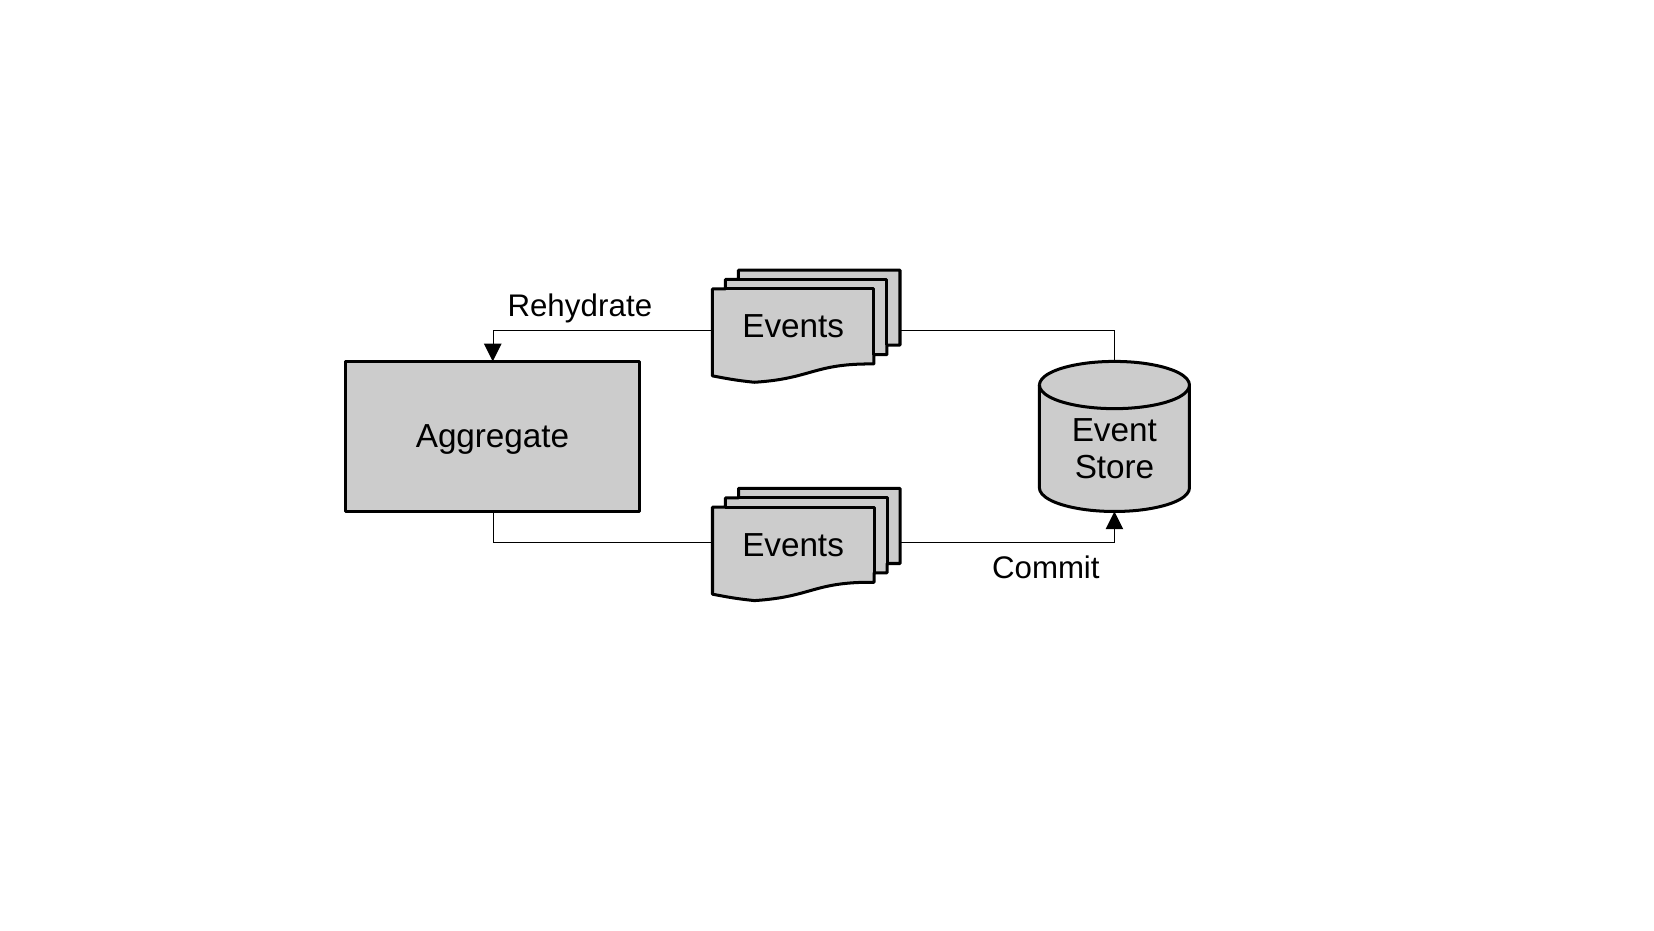

Events
Rehydrate
Aggregate
Event Store
Events
Commit